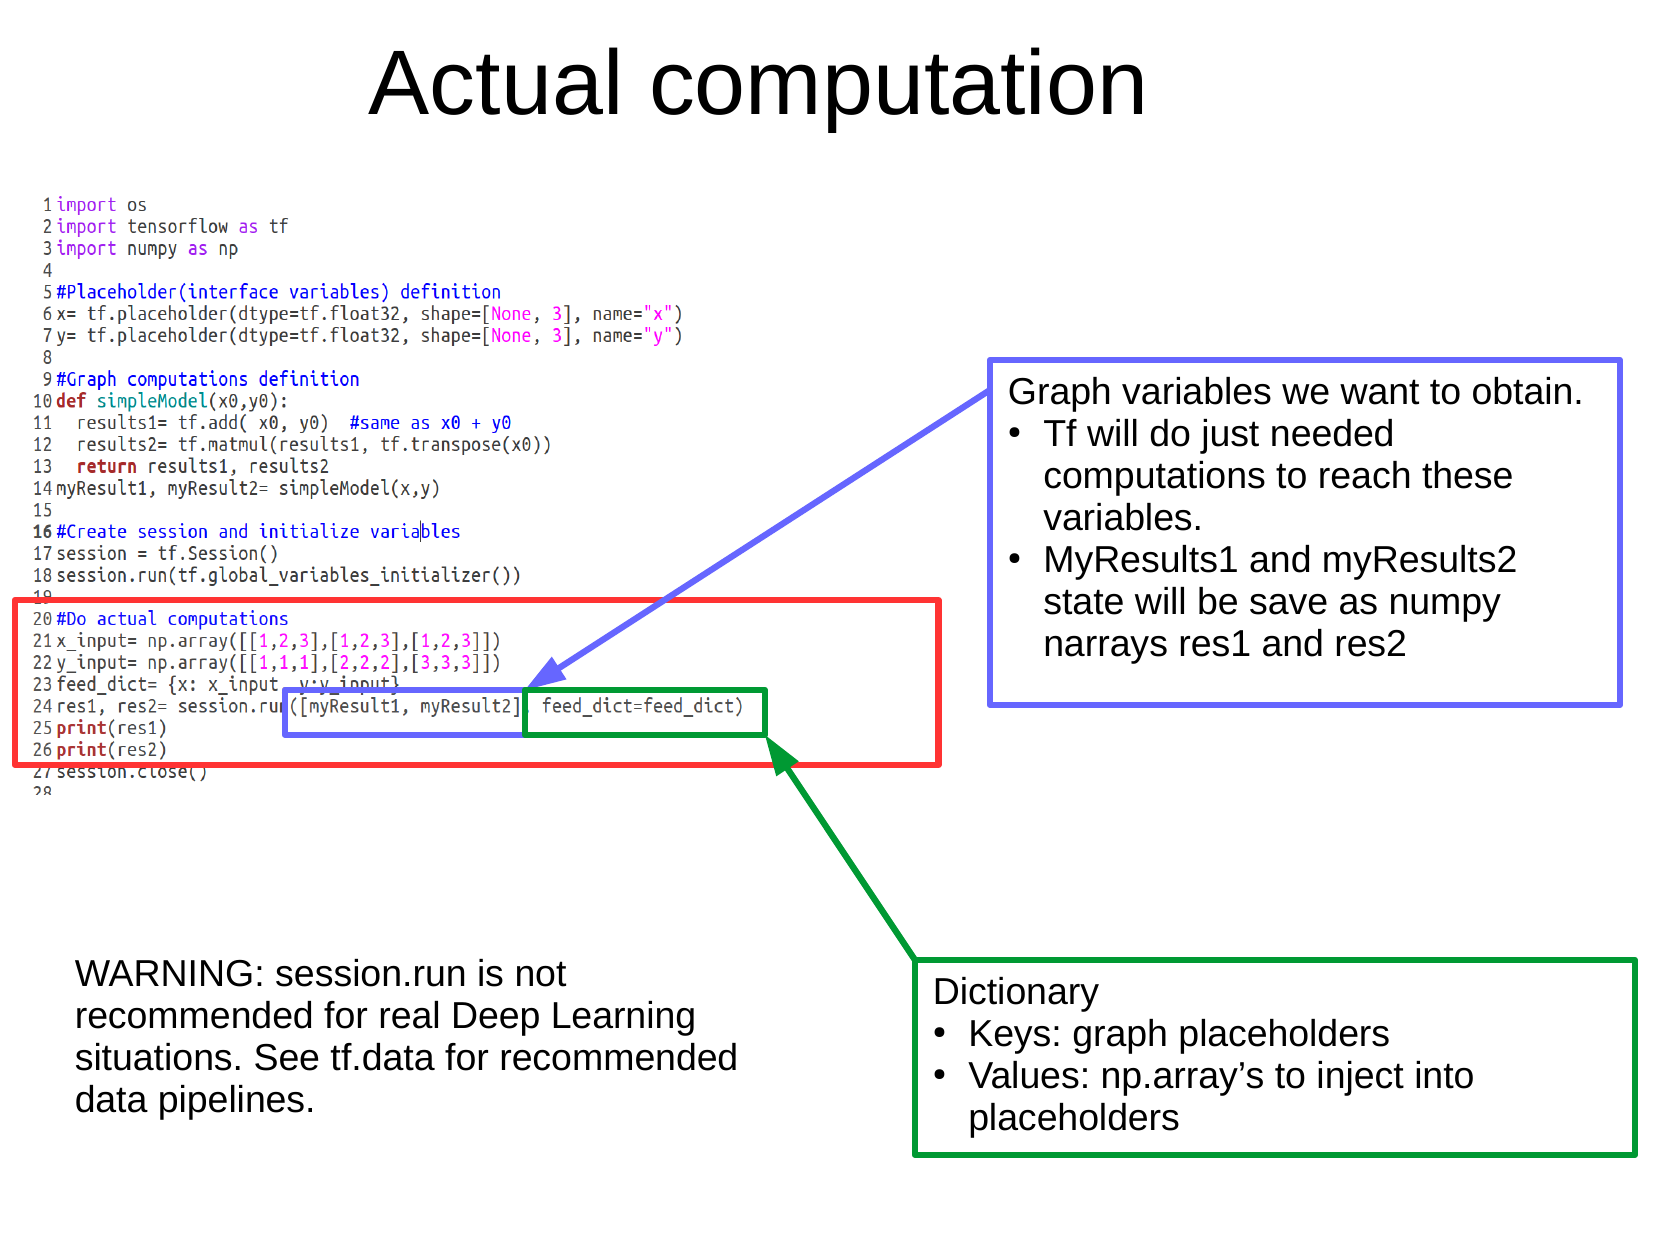

# Actual computation
Graph variables we want to obtain.
Tf will do just needed computations to reach these variables.
MyResults1 and myResults2 state will be save as numpy narrays res1 and res2
WARNING: session.run is not recommended for real Deep Learning situations. See tf.data for recommended data pipelines.
Dictionary
Keys: graph placeholders
Values: np.array’s to inject into placeholders